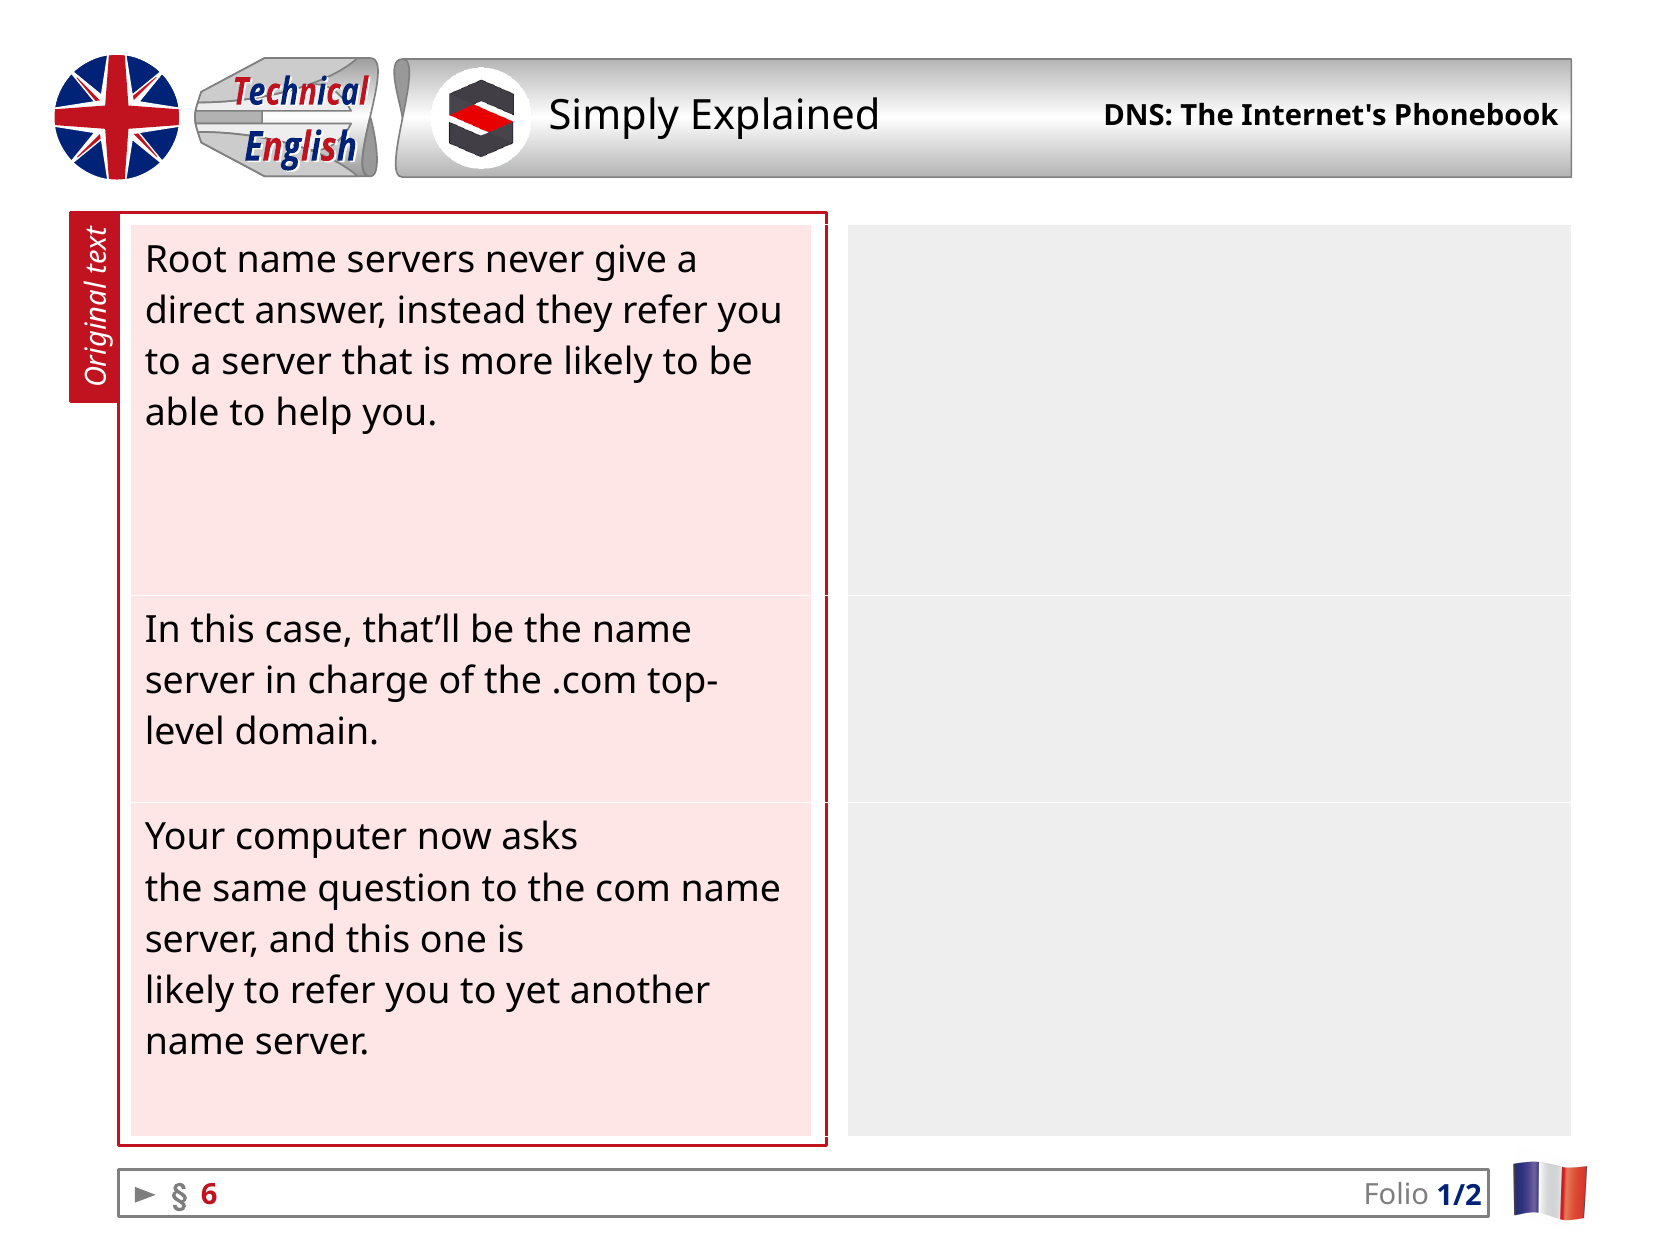

#
| Root name servers never give a direct answer, instead they refer you to a server that is more likely to be able to help you. | | |
| --- | --- | --- |
| In this case, that’ll be the name server in charge of the .com top-level domain. | | |
| Your computer now asks the same question to the com name server, and this one is likely to refer you to yet another name server. | | |
6
1/2